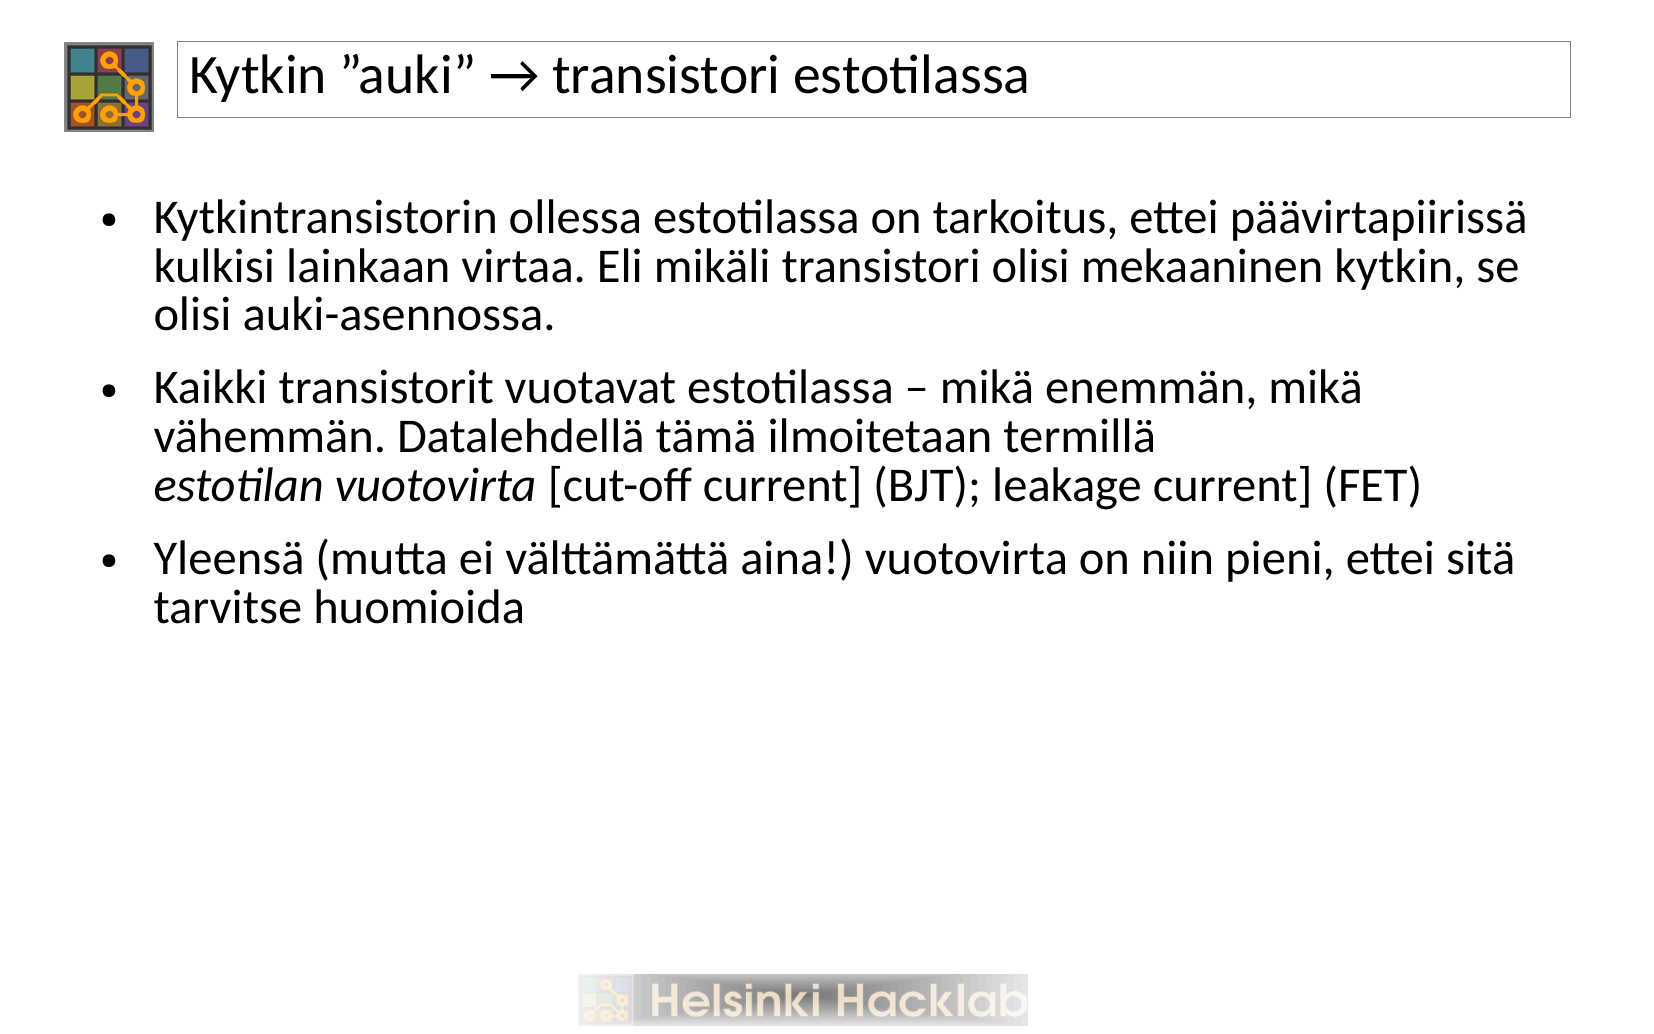

# Kytkin ”auki” → transistori estotilassa
Kytkintransistorin ollessa estotilassa on tarkoitus, ettei päävirtapiirissä kulkisi lainkaan virtaa. Eli mikäli transistori olisi mekaaninen kytkin, se olisi auki-asennossa.
Kaikki transistorit vuotavat estotilassa – mikä enemmän, mikä vähemmän. Datalehdellä tämä ilmoitetaan termillä
estotilan vuotovirta [cut-off current] (BJT); leakage current] (FET)
Yleensä (mutta ei välttämättä aina!) vuotovirta on niin pieni, ettei sitä tarvitse huomioida